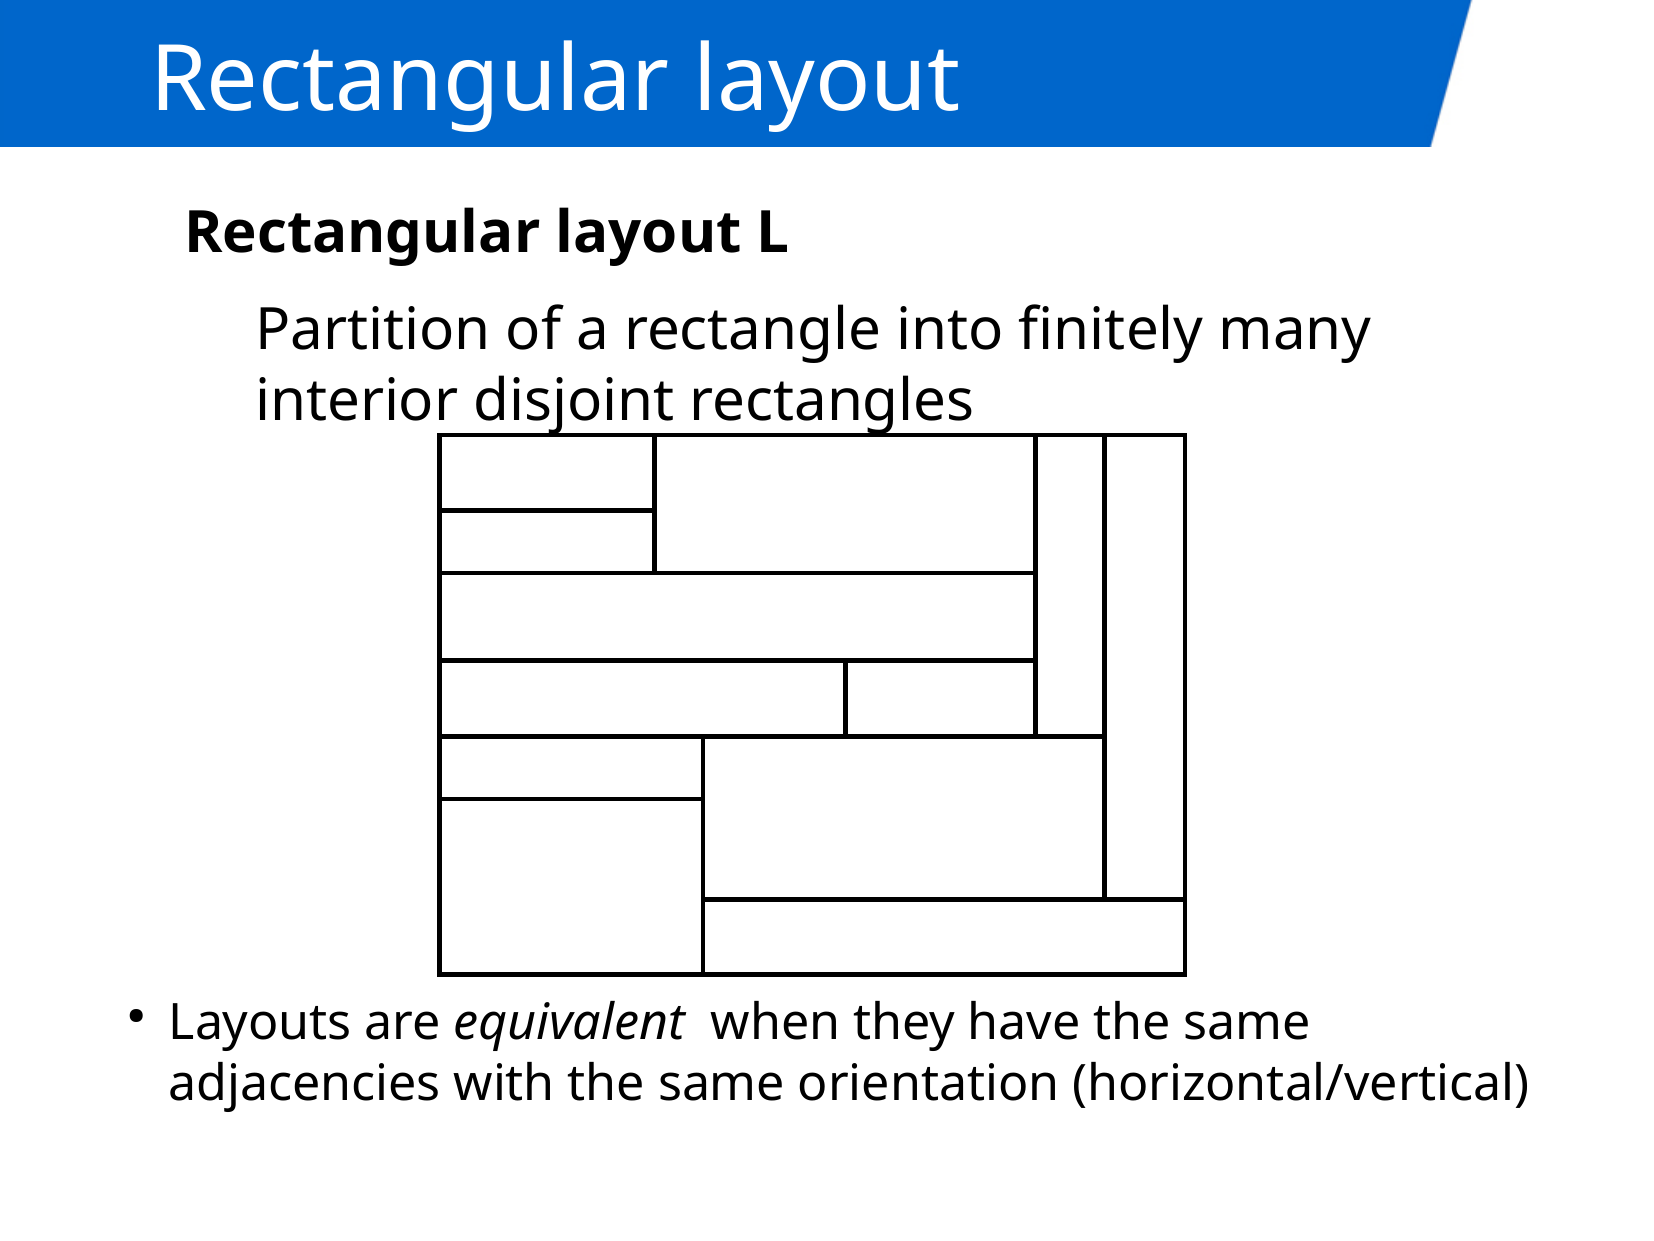

# Rectangular layout
Rectangular layout L
Partition of a rectangle into finitely many interior disjoint rectangles
Layouts are equivalent when they have the same adjacencies with the same orientation (horizontal/vertical)